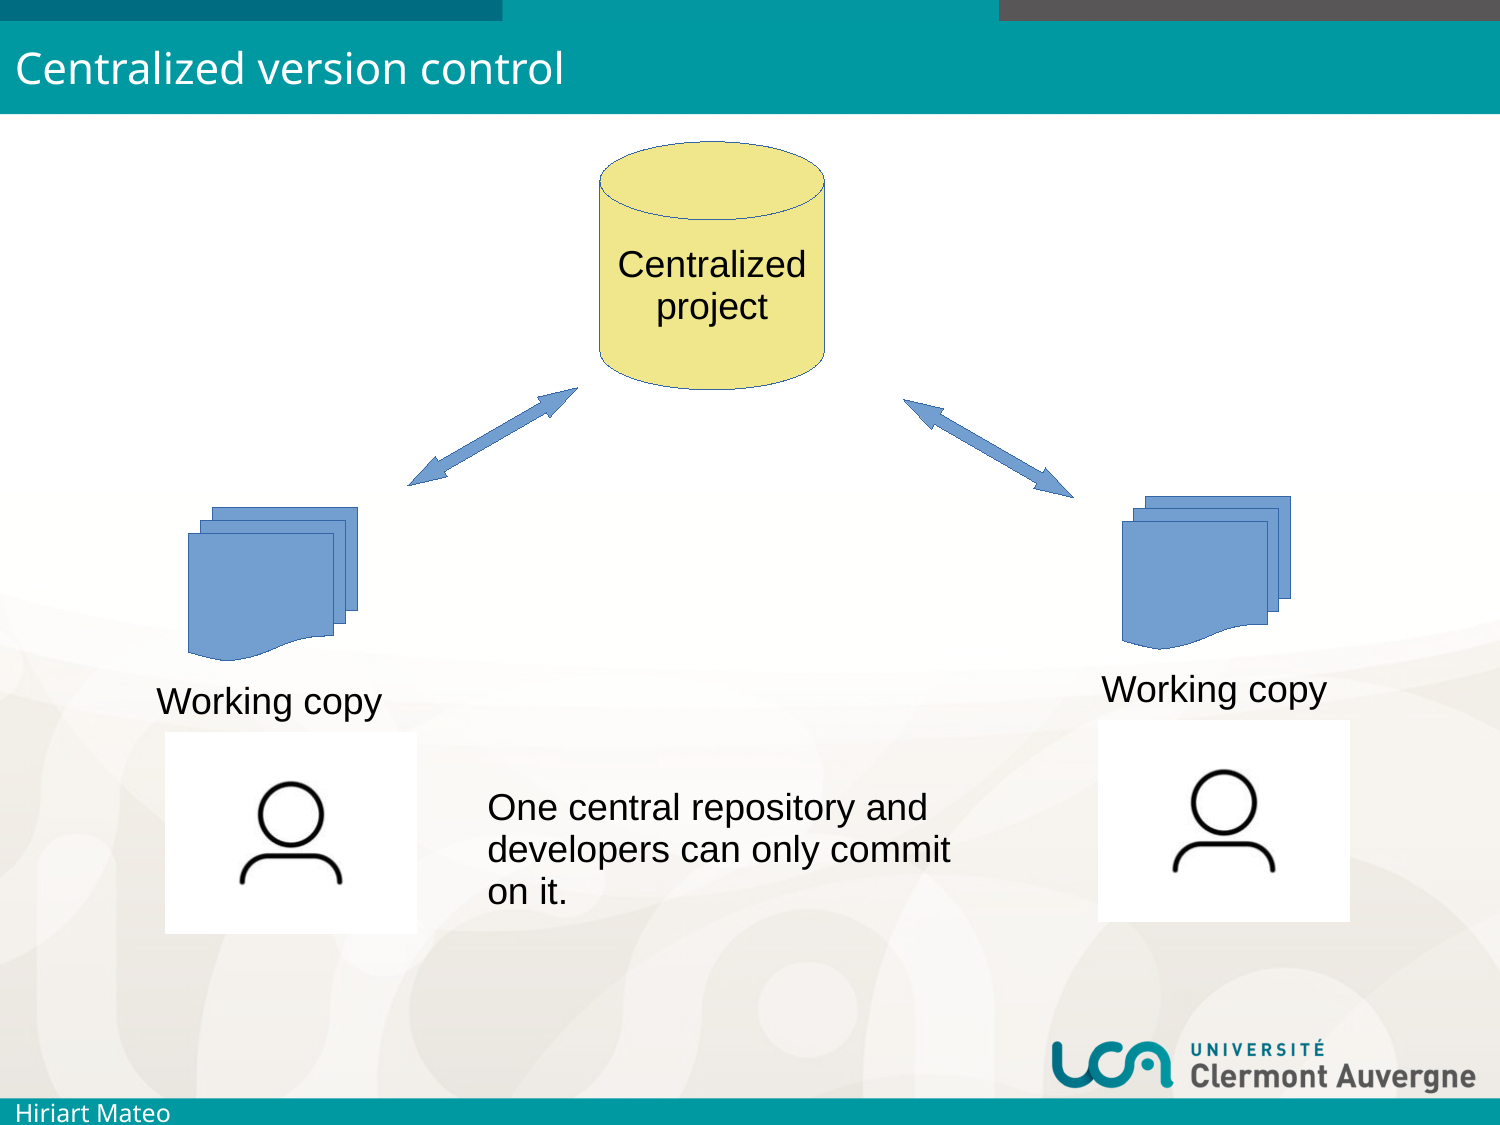

Centralized version control
Centralized project
Working copy
Working copy
One central repository and developers can only commit on it.
Hiriart Mateo